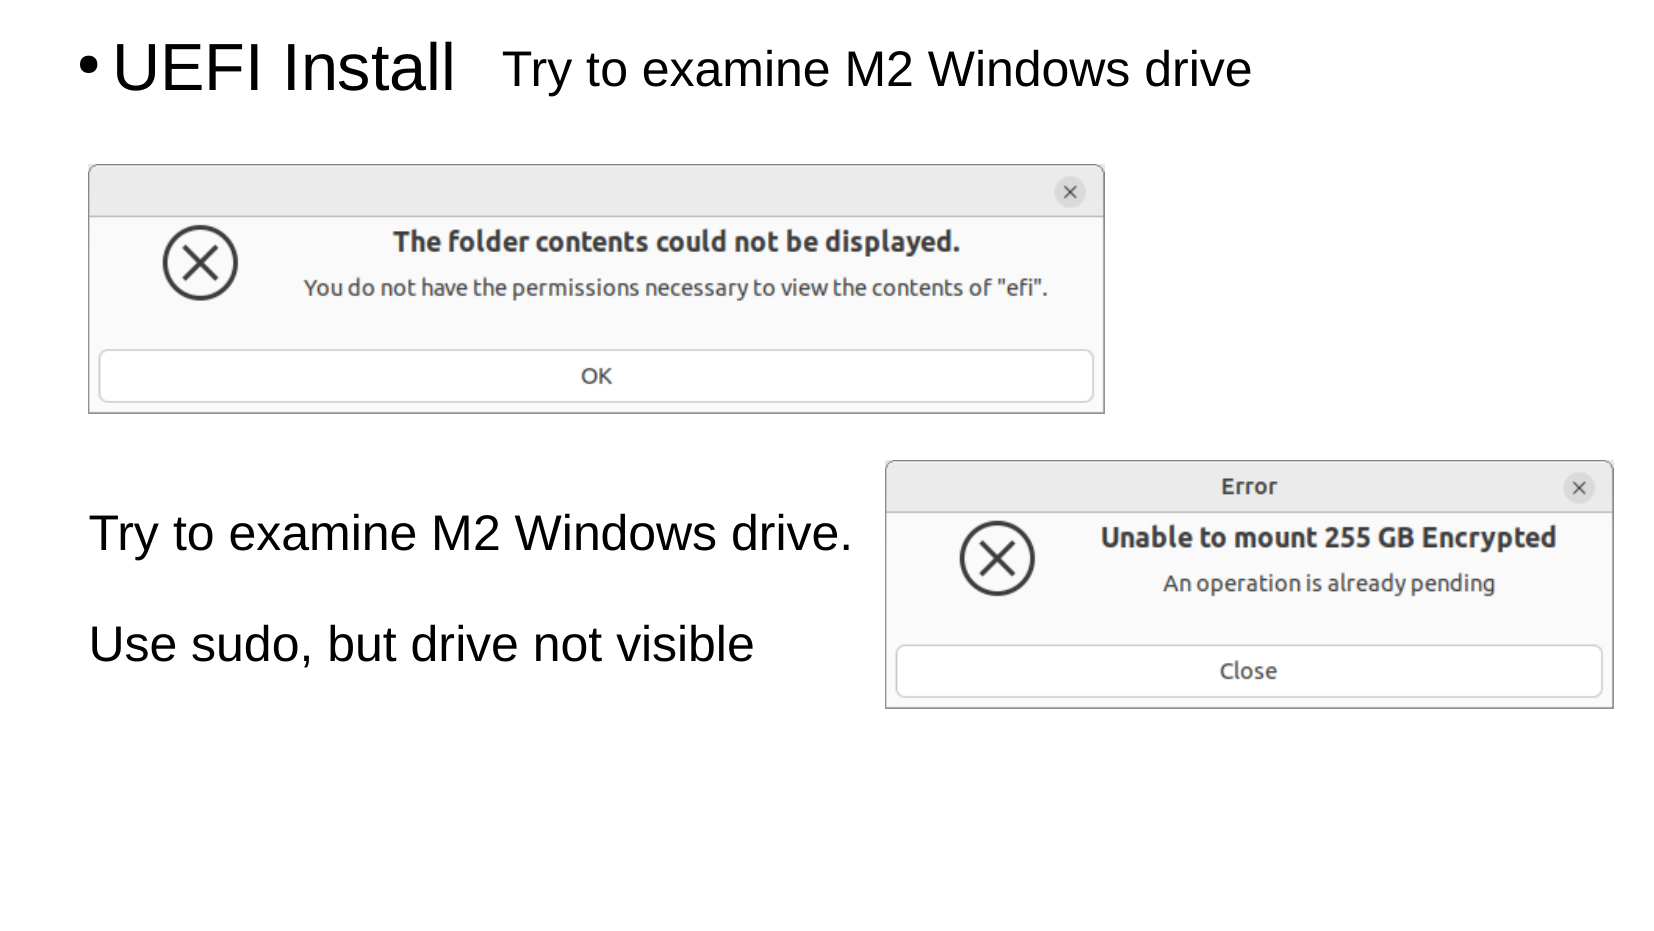

# UEFI Install
Try to examine M2 Windows drive
Try to examine M2 Windows drive.
Use sudo, but drive not visible